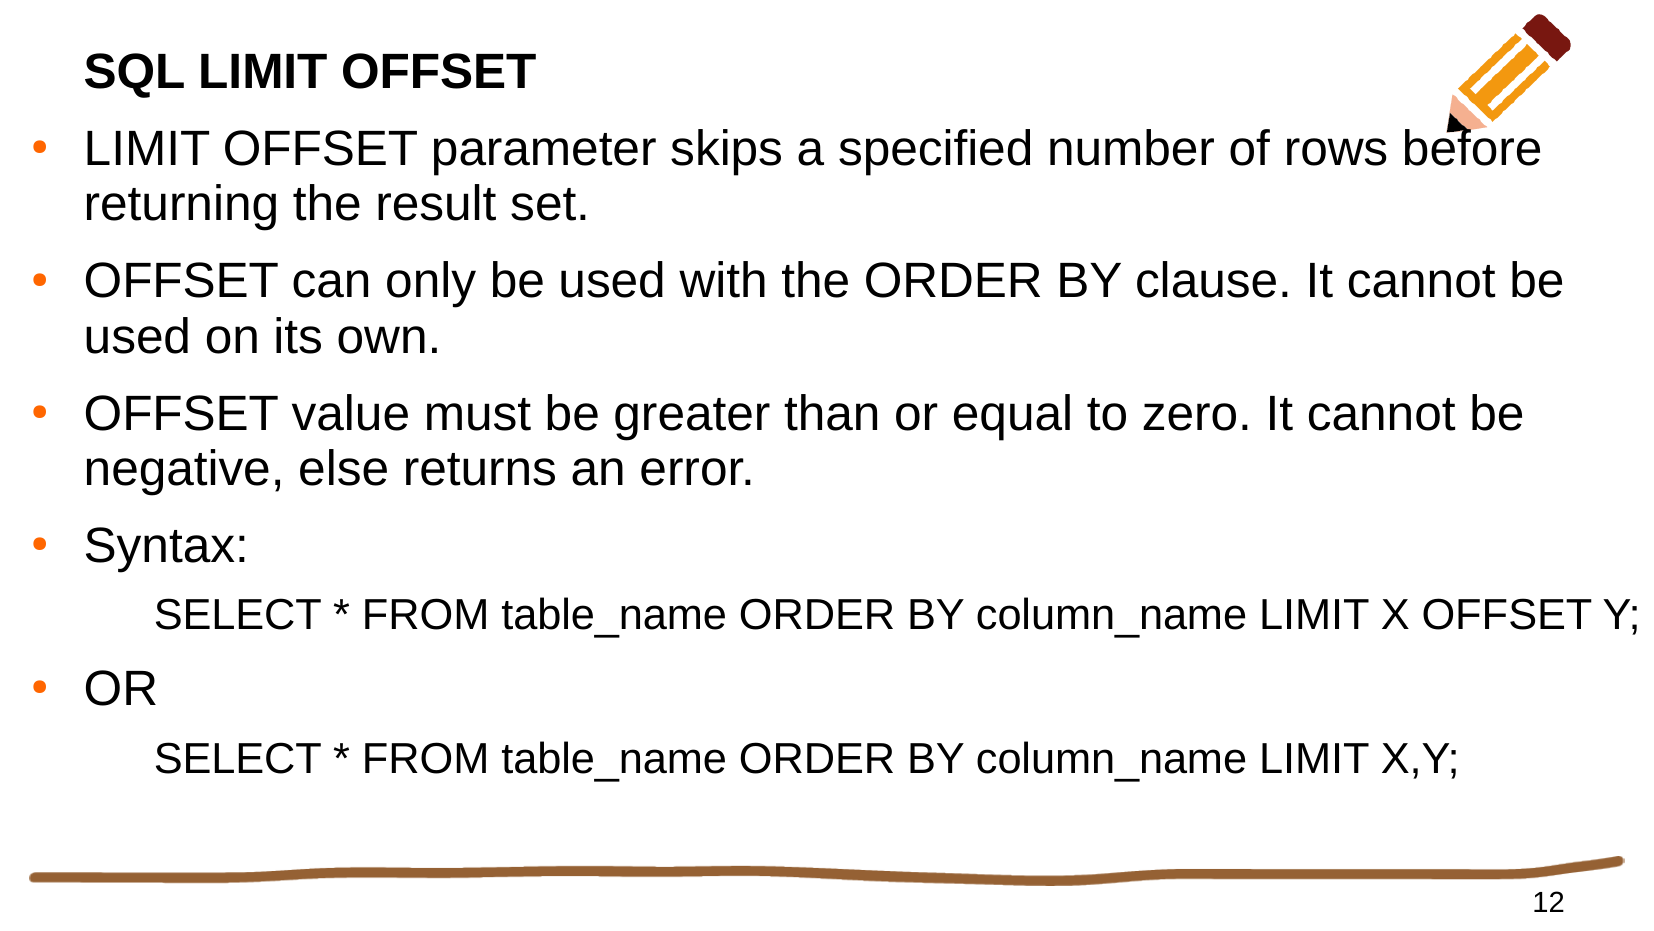

# SQL LIMIT OFFSET
LIMIT OFFSET parameter skips a specified number of rows before returning the result set.
OFFSET can only be used with the ORDER BY clause. It cannot be used on its own.
OFFSET value must be greater than or equal to zero. It cannot be negative, else returns an error.
Syntax:
SELECT * FROM table_name ORDER BY column_name LIMIT X OFFSET Y;
OR
SELECT * FROM table_name ORDER BY column_name LIMIT X,Y;
12